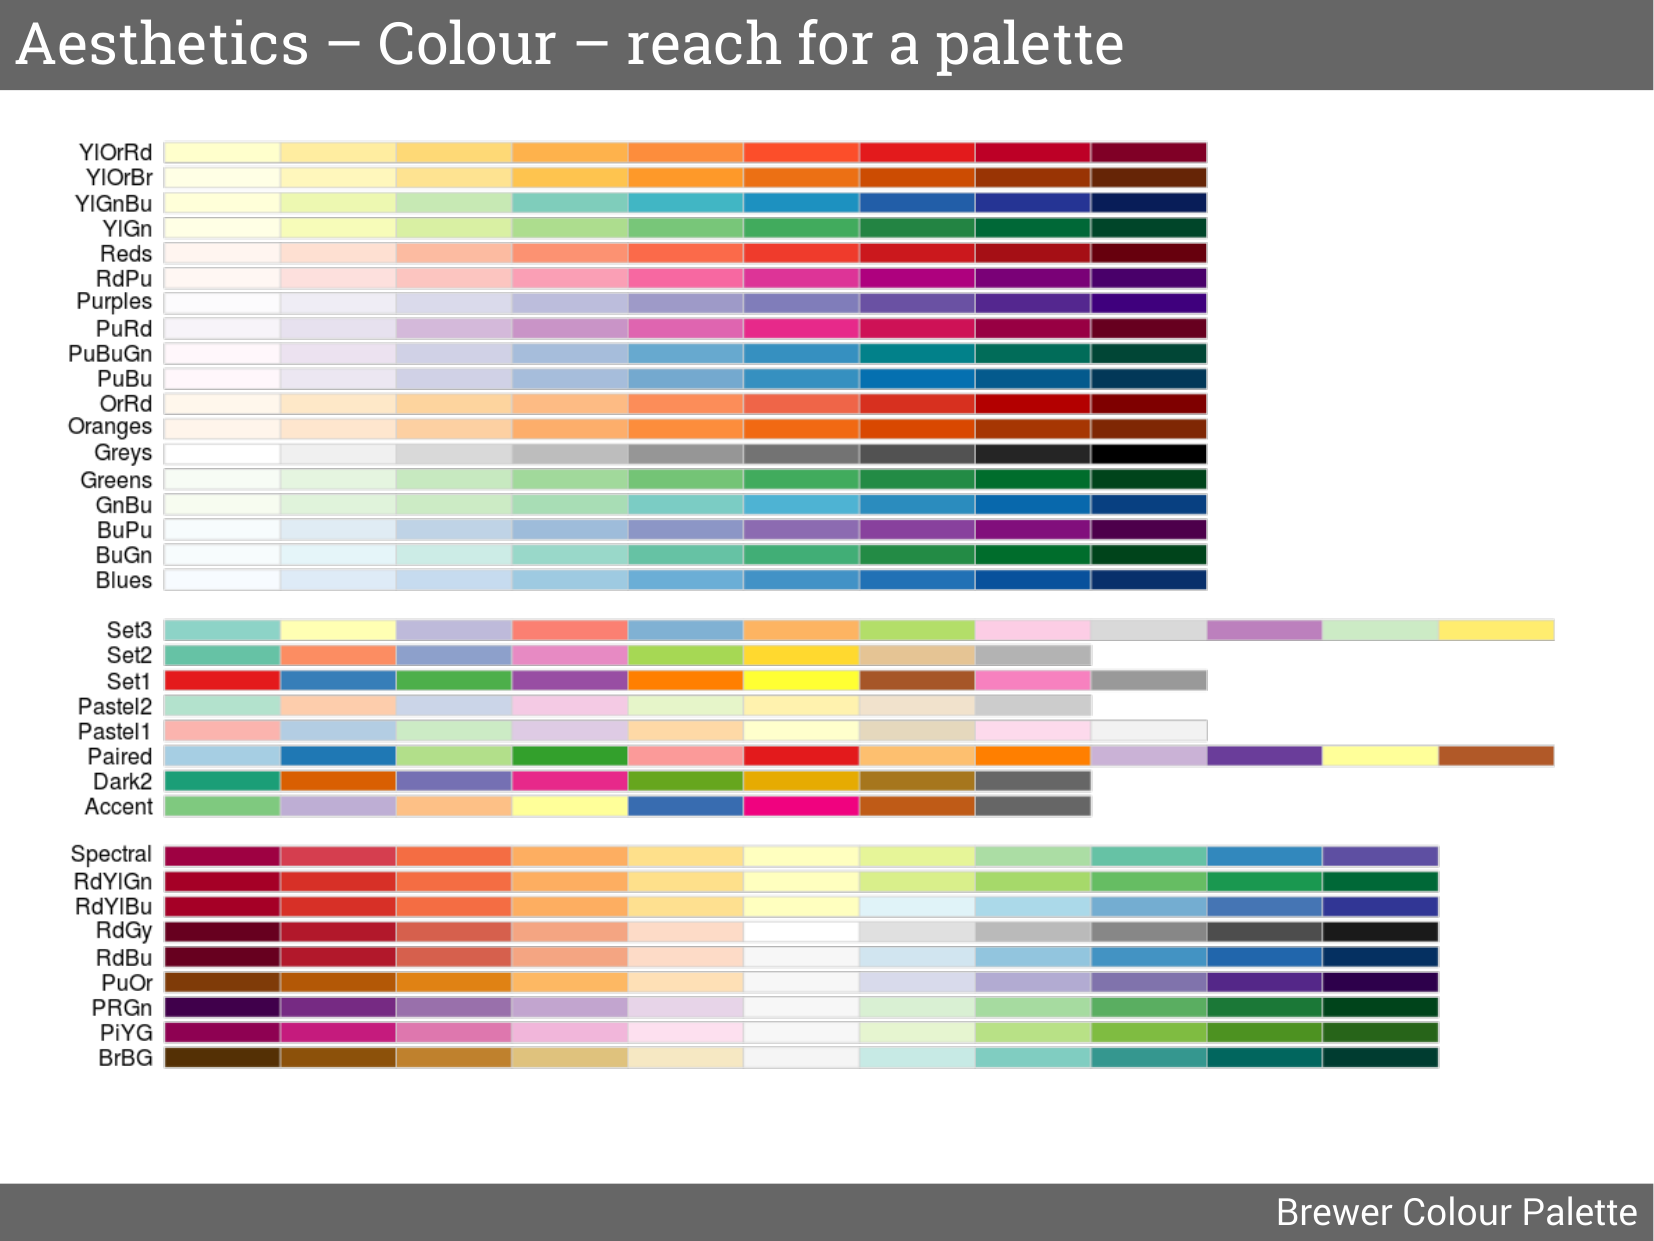

Aesthetics – Colour – reach for a palette
Brewer Colour Palette